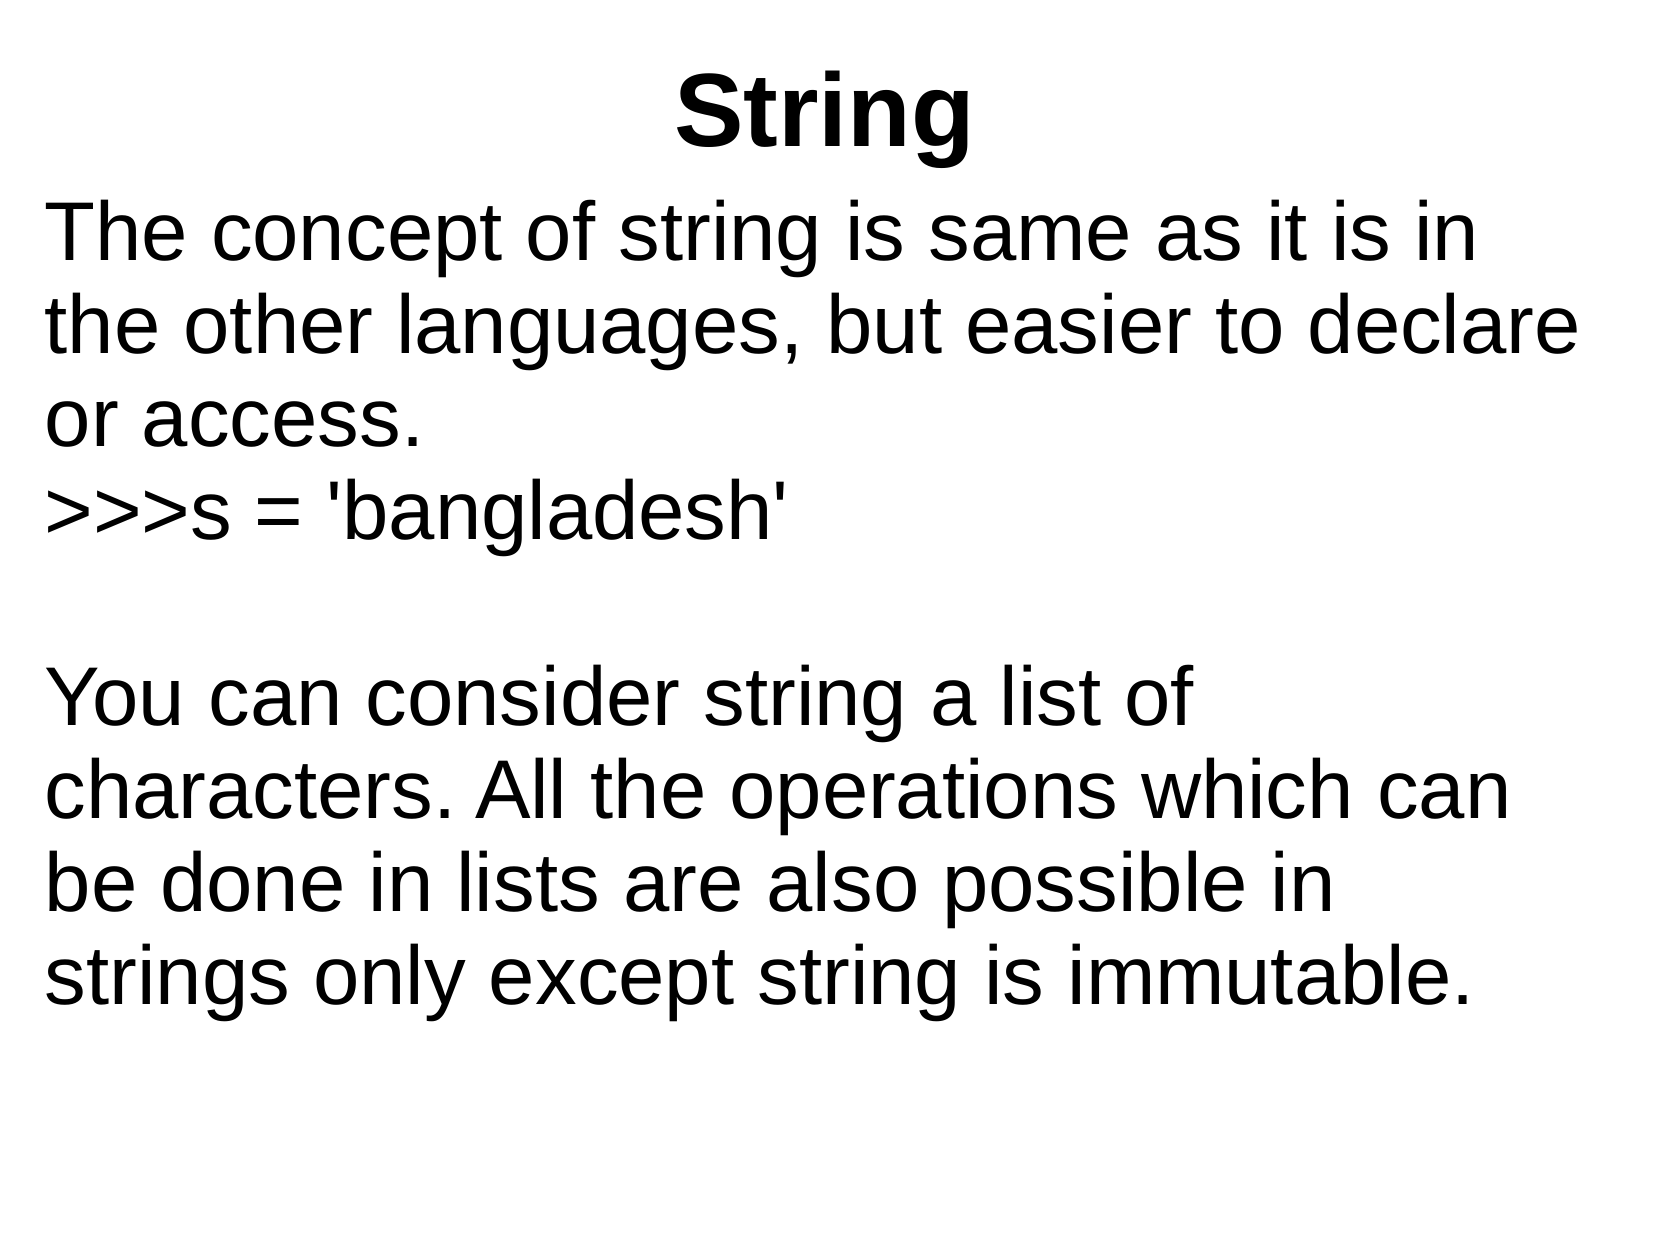

String
The concept of string is same as it is in the other languages, but easier to declare or access.
>>>s = 'bangladesh'
You can consider string a list of characters. All the operations which can be done in lists are also possible in strings only except string is immutable.